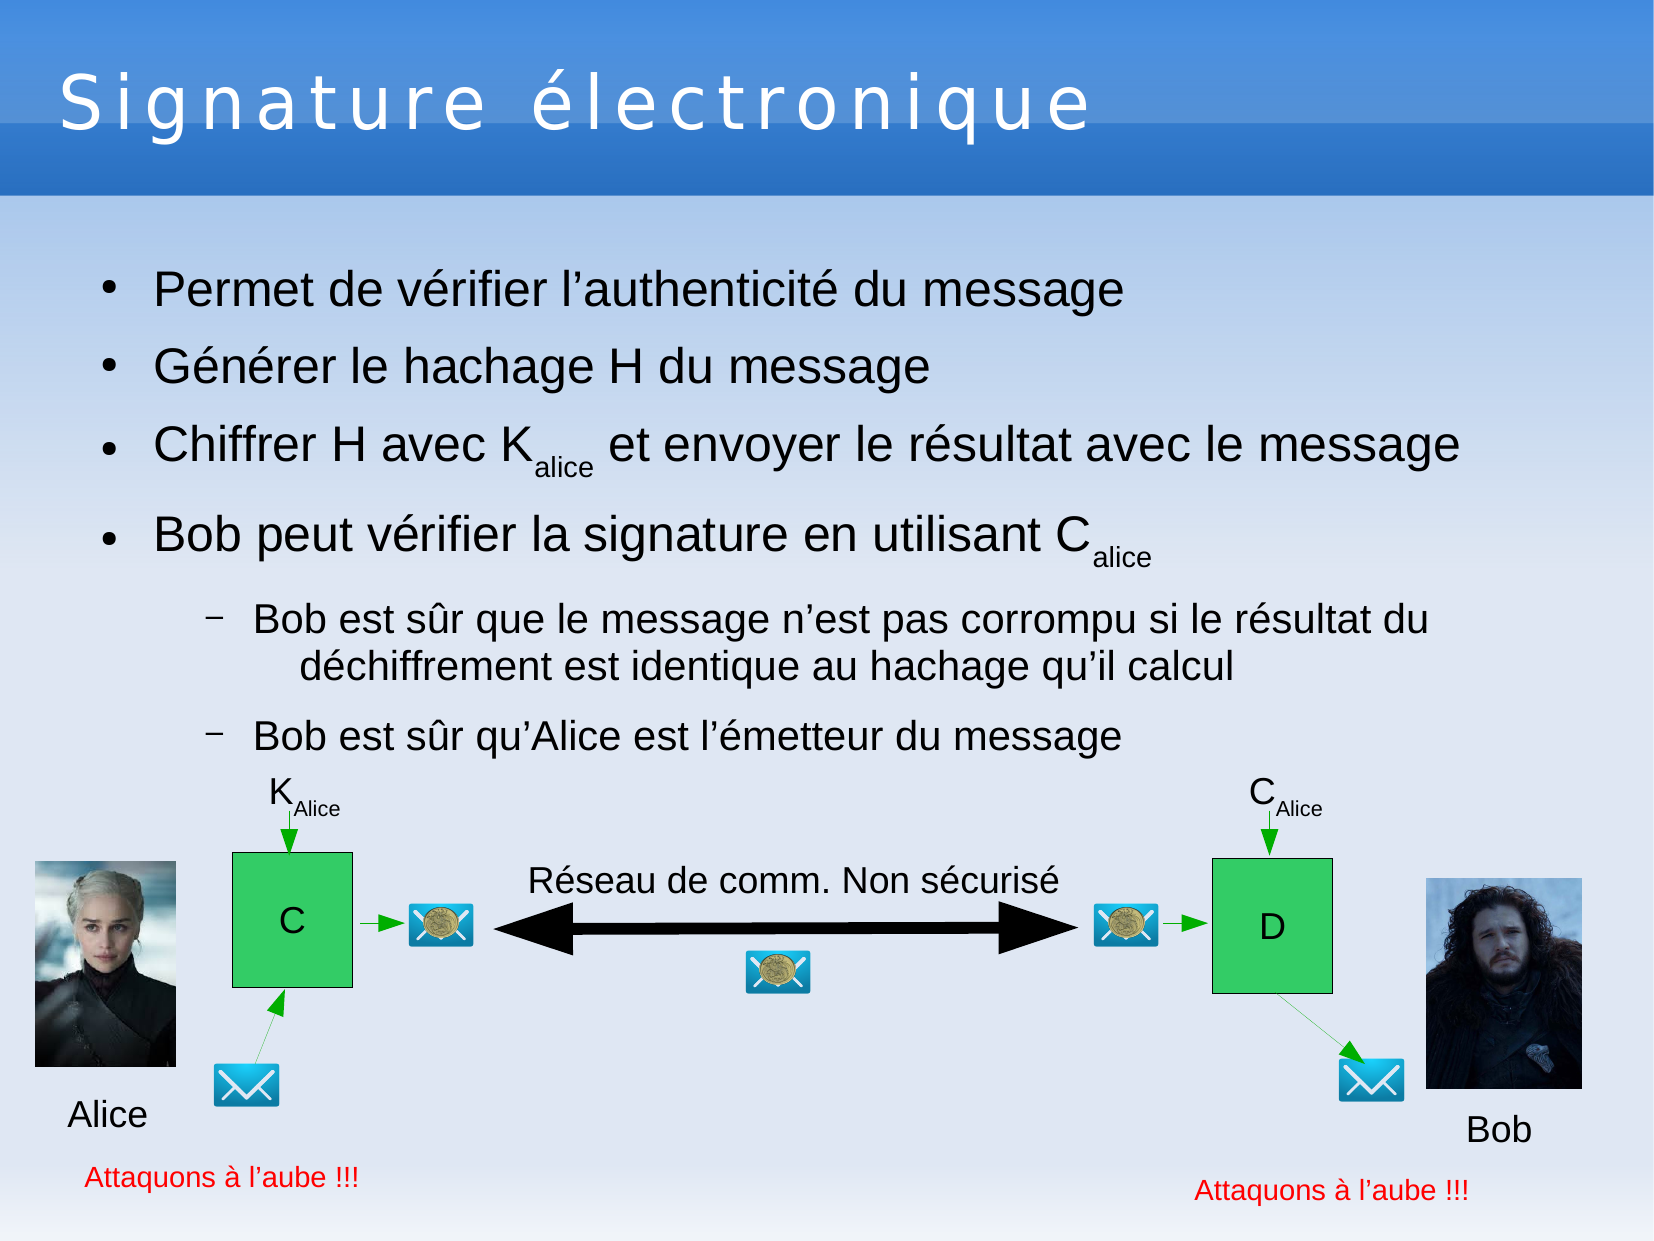

# Signature électronique
Permet de vérifier l’authenticité du message
Générer le hachage H du message
Chiffrer H avec Kalice et envoyer le résultat avec le message
Bob peut vérifier la signature en utilisant Calice
Bob est sûr que le message n’est pas corrompu si le résultat du déchiffrement est identique au hachage qu’il calcul
Bob est sûr qu’Alice est l’émetteur du message
KAlice
CAlice
Réseau de comm. Non sécurisé
C
D
S
S
S
Alice
Bob
Attaquons à l’aube !!!
Attaquons à l’aube !!!